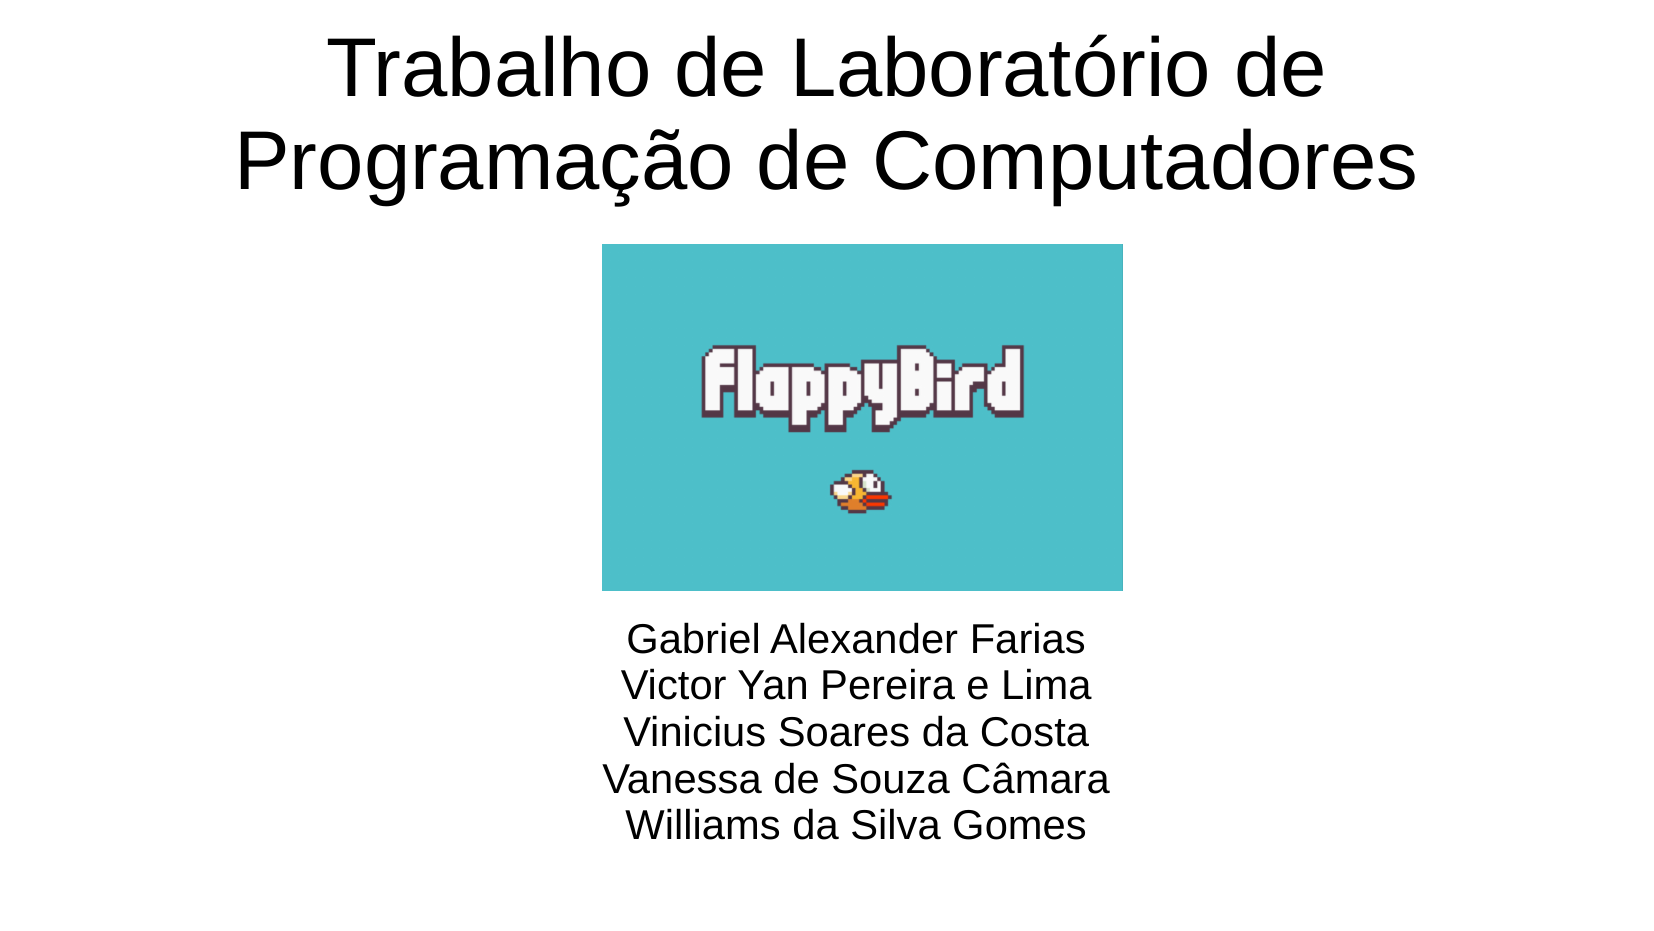

# Trabalho de Laboratório de Programação de Computadores
Gabriel Alexander Farias
Victor Yan Pereira e Lima
Vinicius Soares da Costa
Vanessa de Souza Câmara
Williams da Silva Gomes